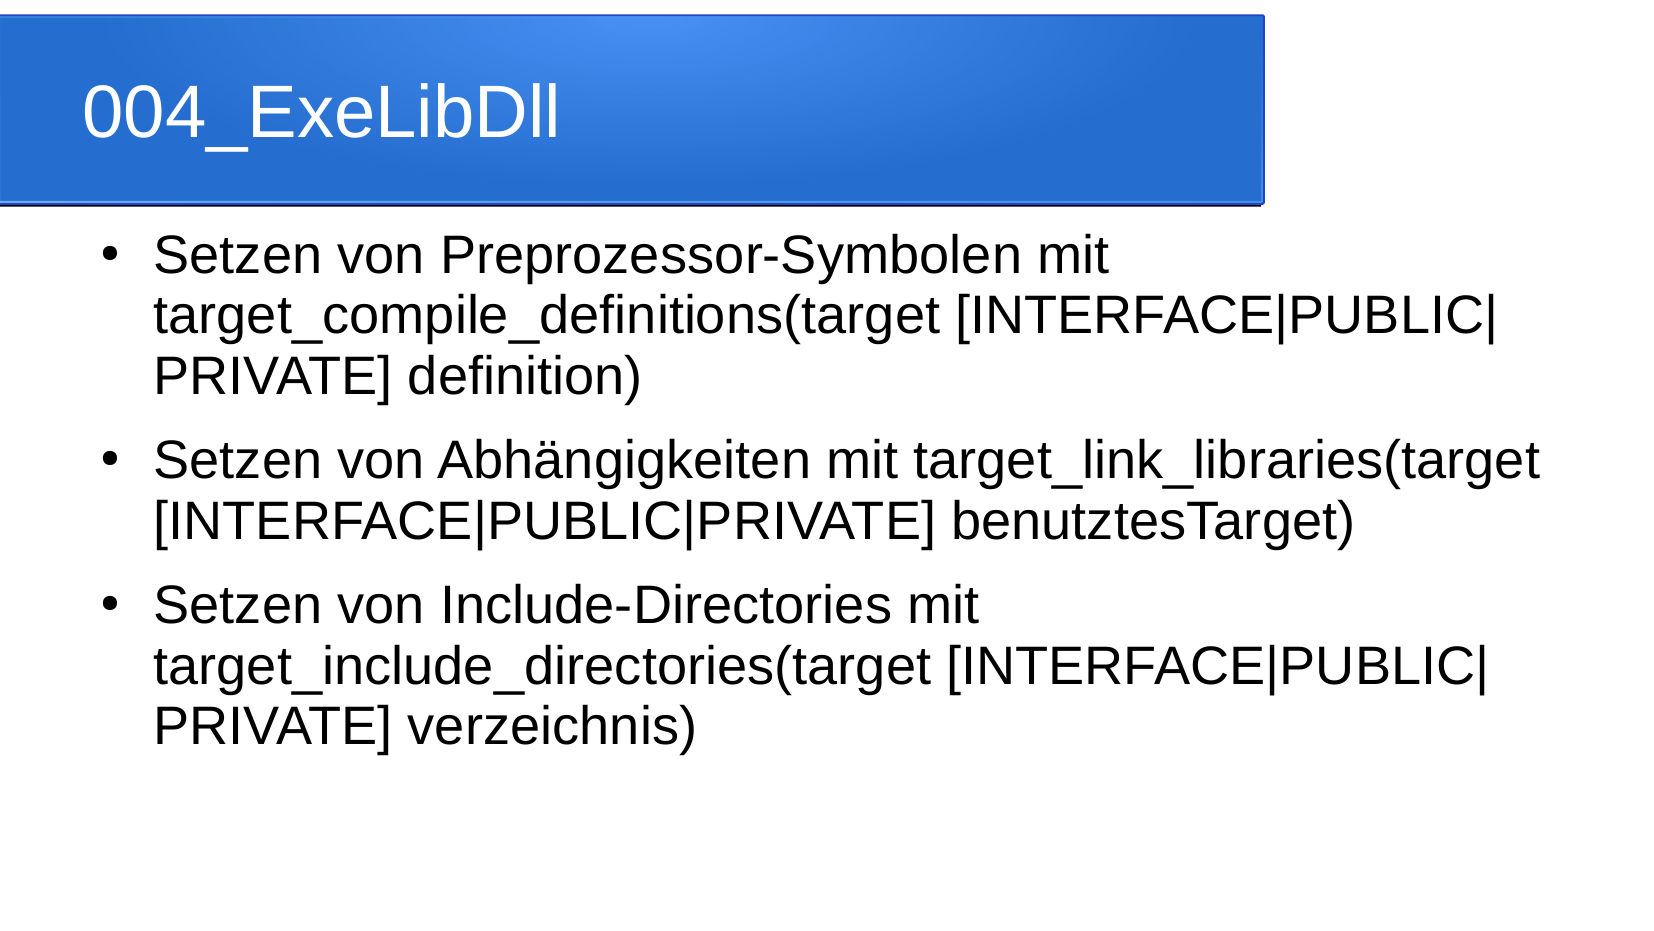

# 004_ExeLibDll
Setzen von Preprozessor-Symbolen mit target_compile_definitions(target [INTERFACE|PUBLIC|PRIVATE] definition)
Setzen von Abhängigkeiten mit target_link_libraries(target [INTERFACE|PUBLIC|PRIVATE] benutztesTarget)
Setzen von Include-Directories mit target_include_directories(target [INTERFACE|PUBLIC|PRIVATE] verzeichnis)